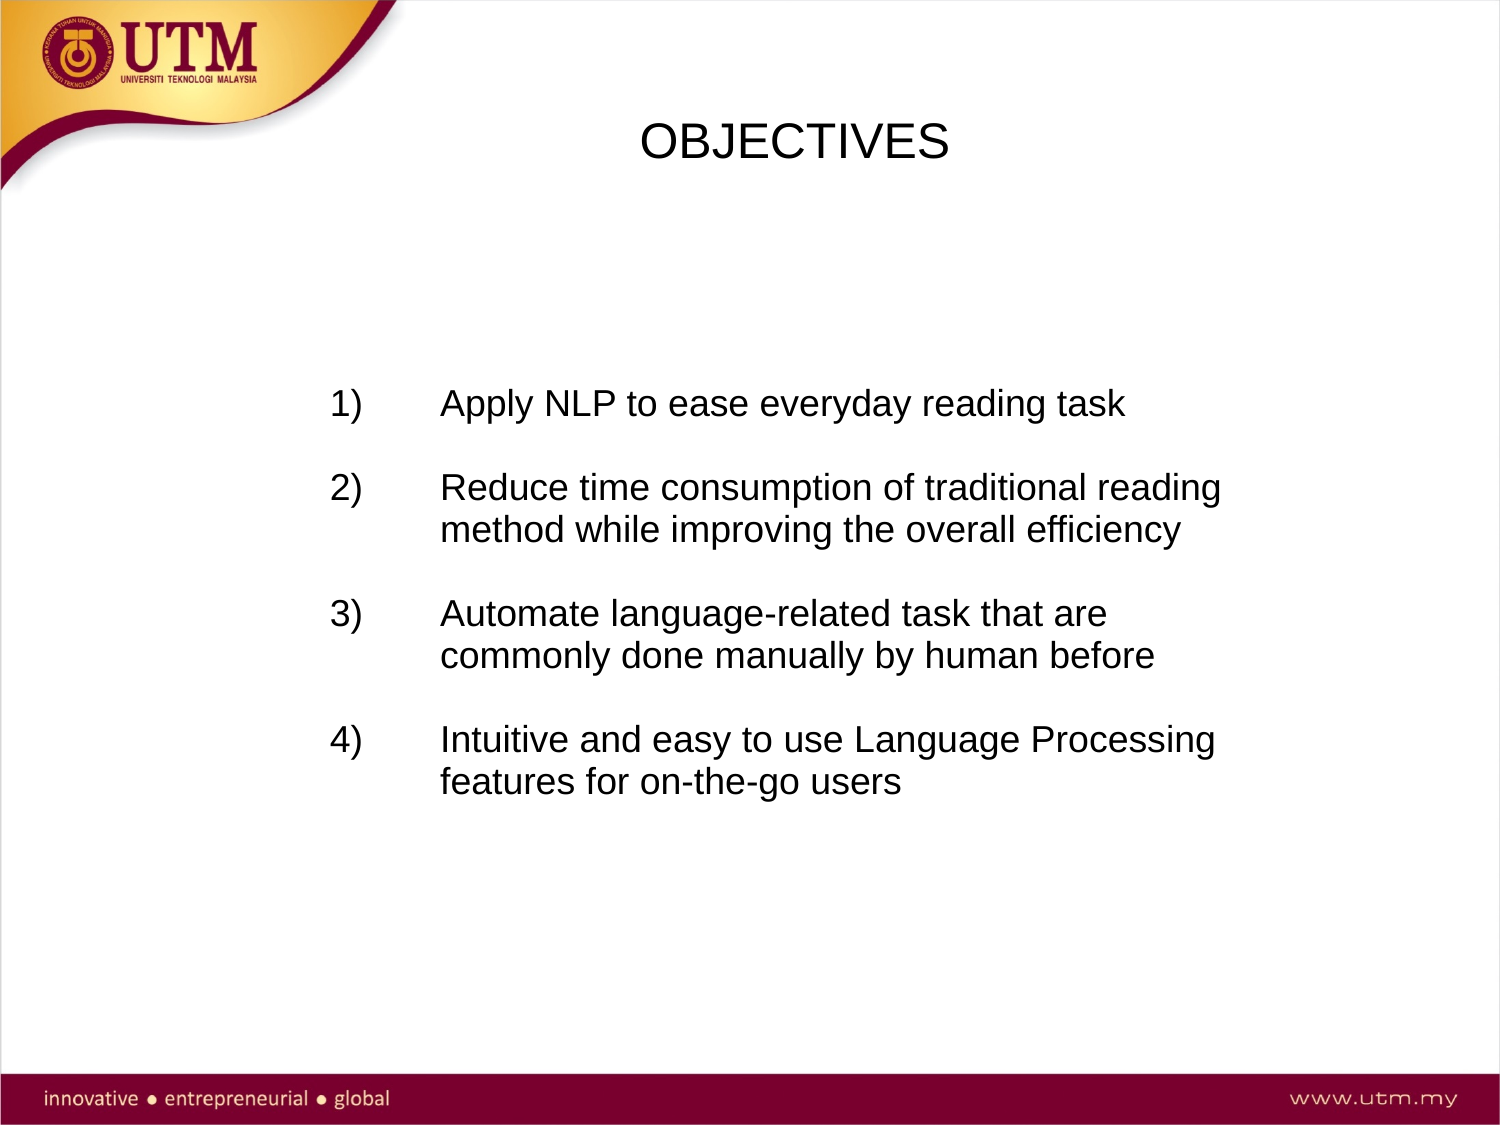

OBJECTIVES
 	Apply NLP to ease everyday reading task
 	Reduce time consumption of traditional reading 	method while improving the overall efficiency
 	Automate language-related task that are 		commonly done manually by human before
 	Intuitive and easy to use Language Processing 	features for on-the-go users